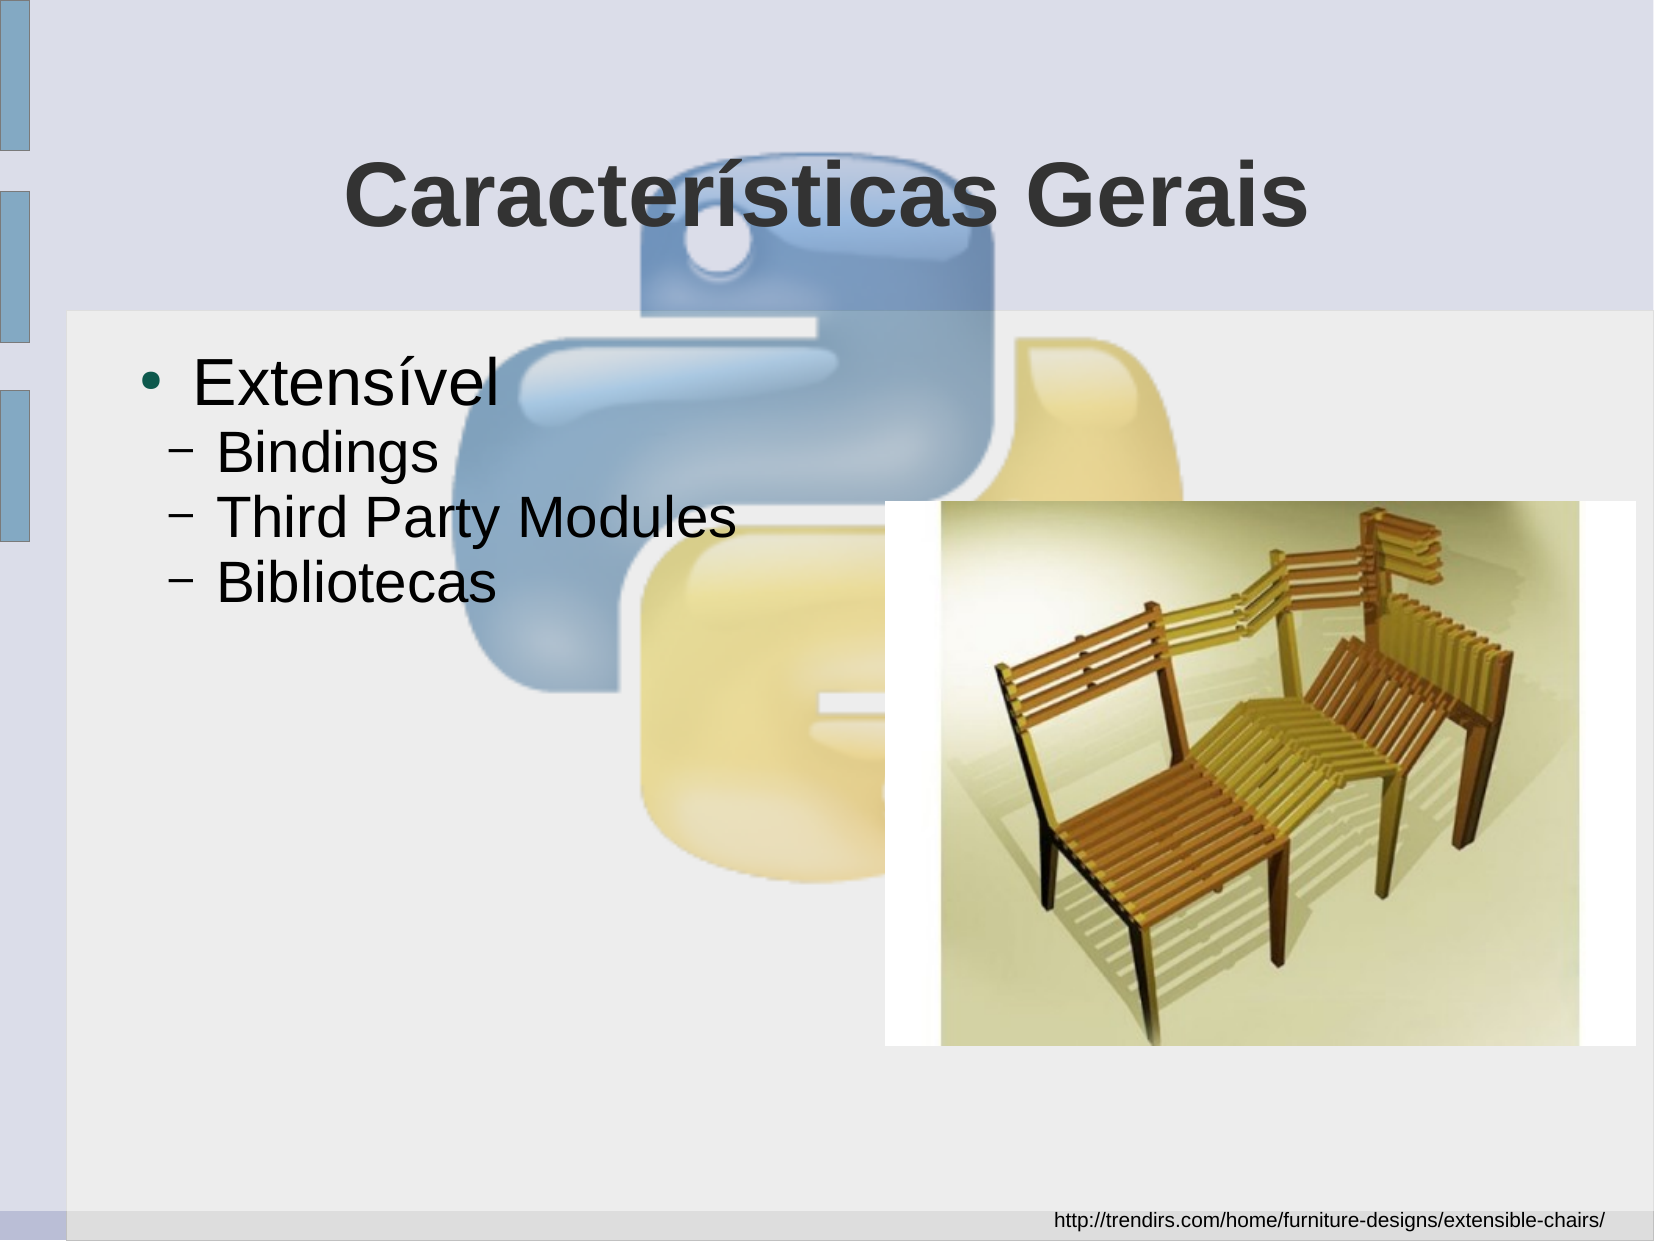

# Características Gerais
Extensível
Bindings
Third Party Modules
Bibliotecas
http://trendirs.com/home/furniture-designs/extensible-chairs/